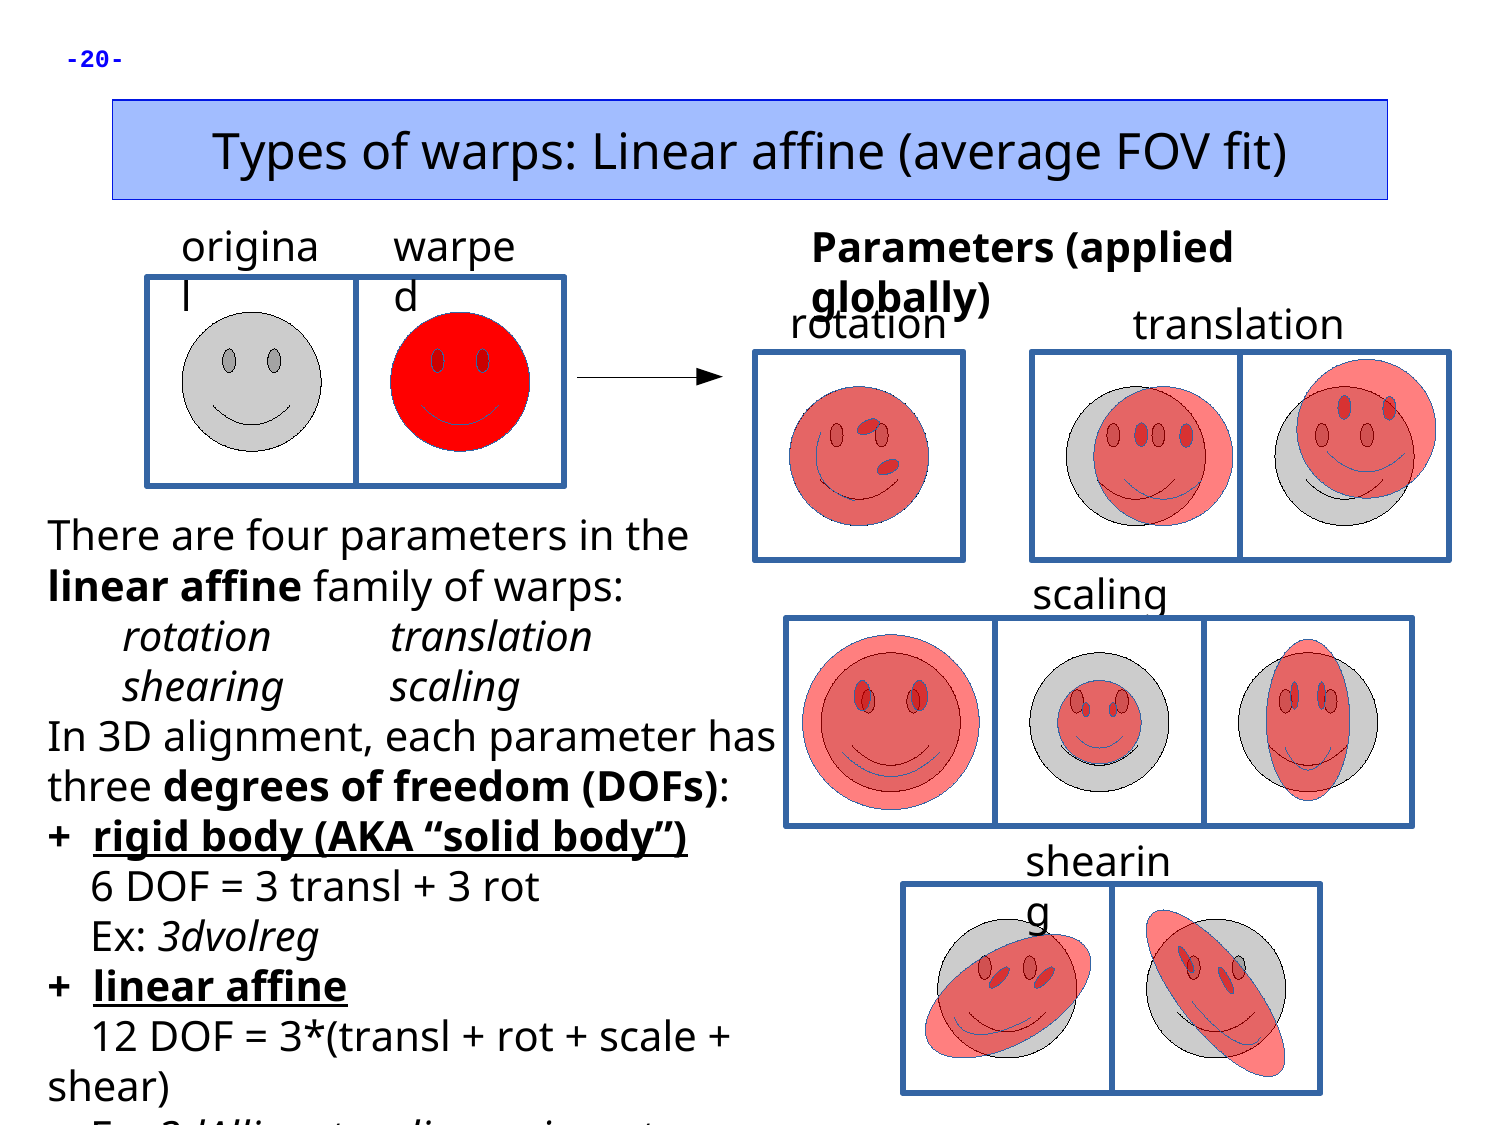

Types of warps: Linear affine (average FOV fit)
original
warped
Parameters (applied globally)
rotation
translation
There are four parameters in the
linear affine family of warps:
	rotation 	 translation
	shearing	 scaling
In 3D alignment, each parameter has
three degrees of freedom (DOFs):
+ rigid body (AKA “solid body”)
 6 DOF = 3 transl + 3 rot
 Ex: 3dvolreg
+ linear affine
 12 DOF = 3*(transl + rot + scale + shear)
 Ex: 3dAllineate, align_epi_anat.py
scaling
shearing